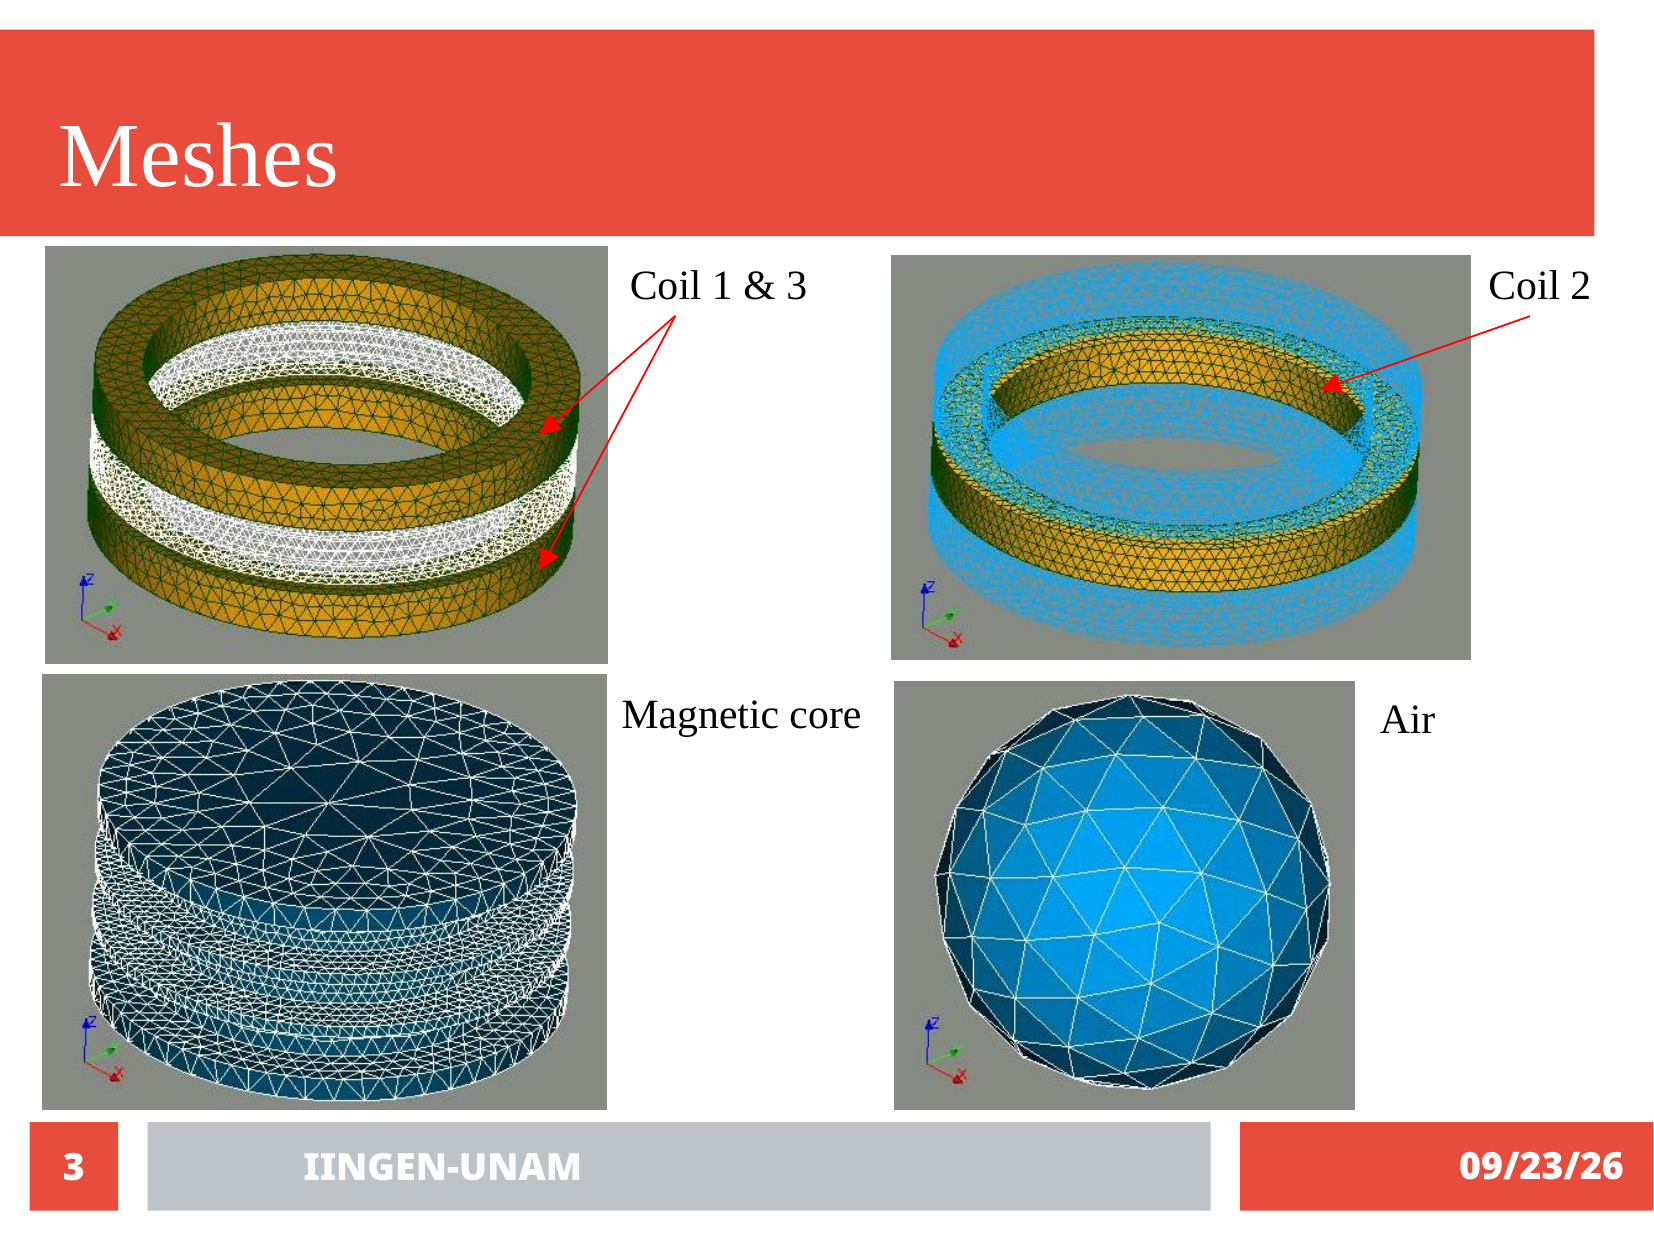

# Meshes
Coil 1 & 3
Coil 2
Magnetic core
Air
3
IINGEN-UNAM